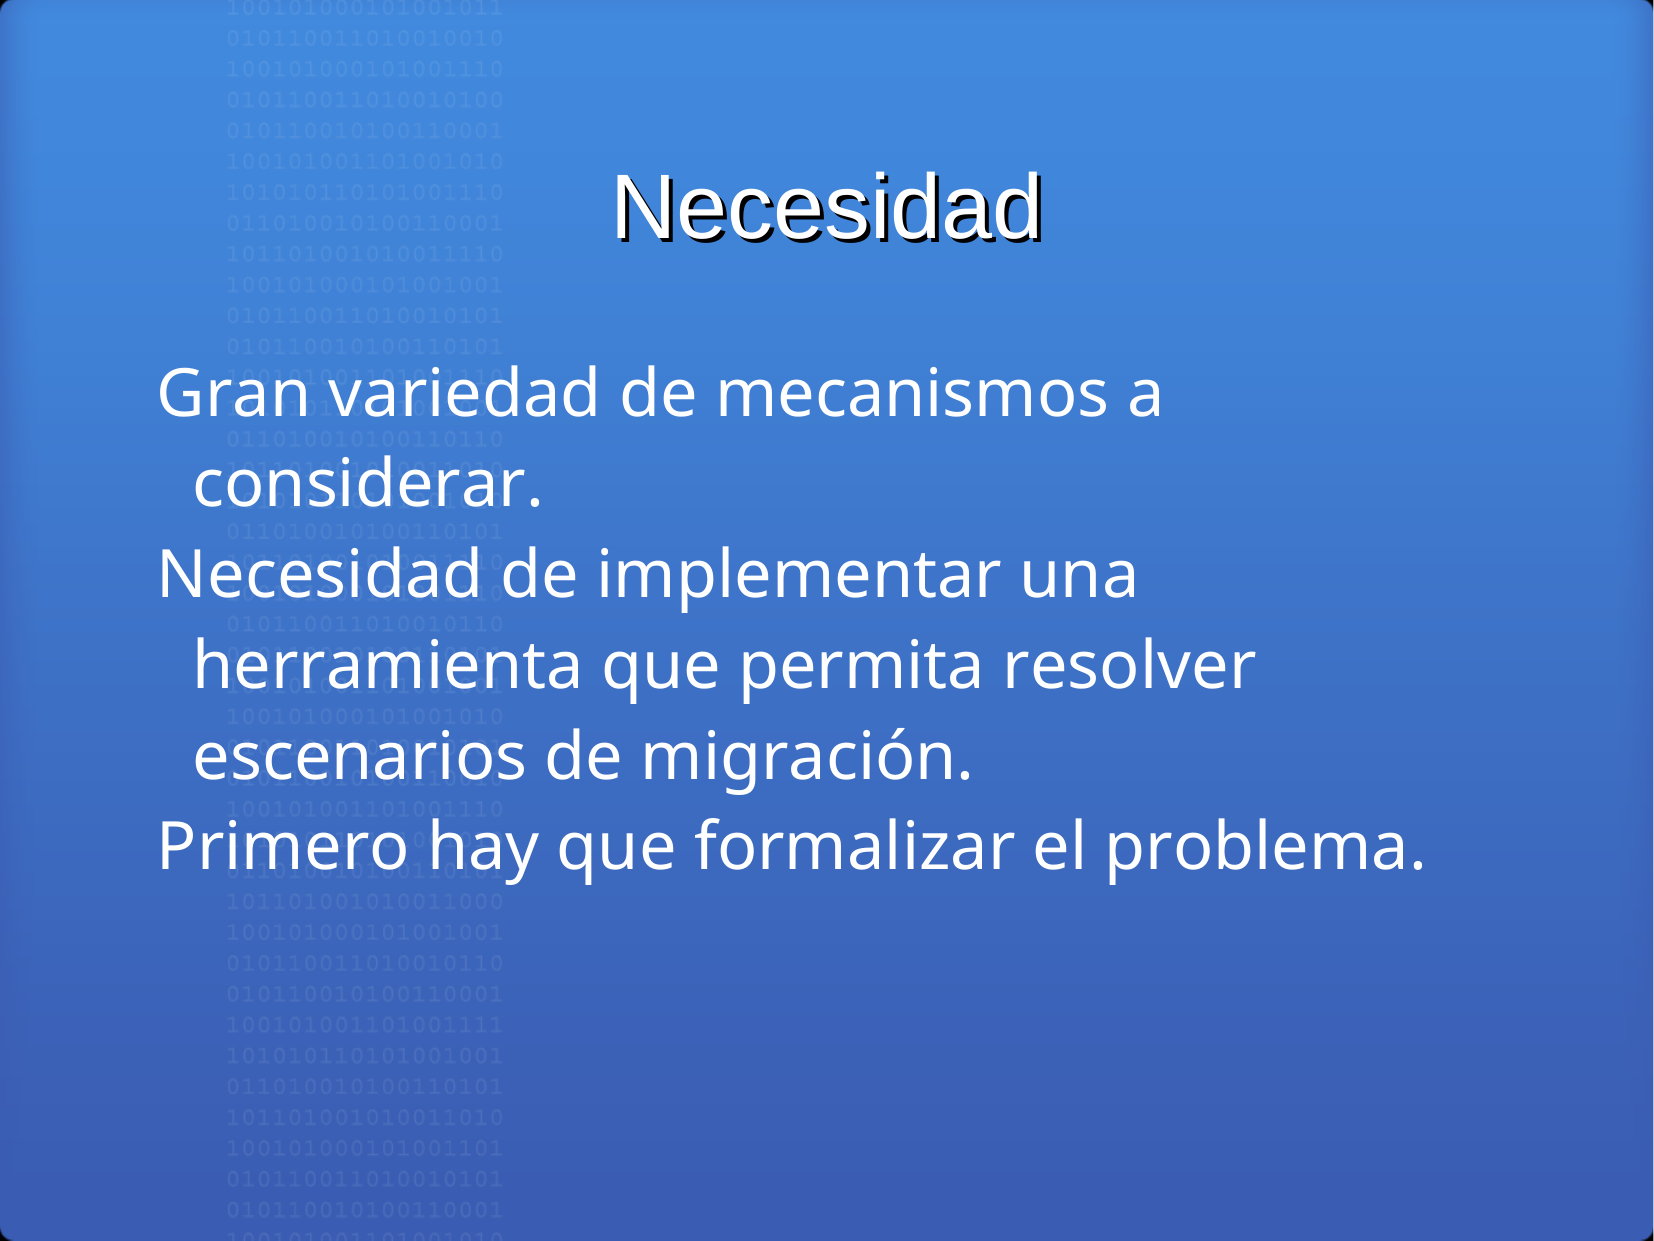

# Necesidad
Gran variedad de mecanismos a considerar.
Necesidad de implementar una herramienta que permita resolver escenarios de migración.
Primero hay que formalizar el problema.